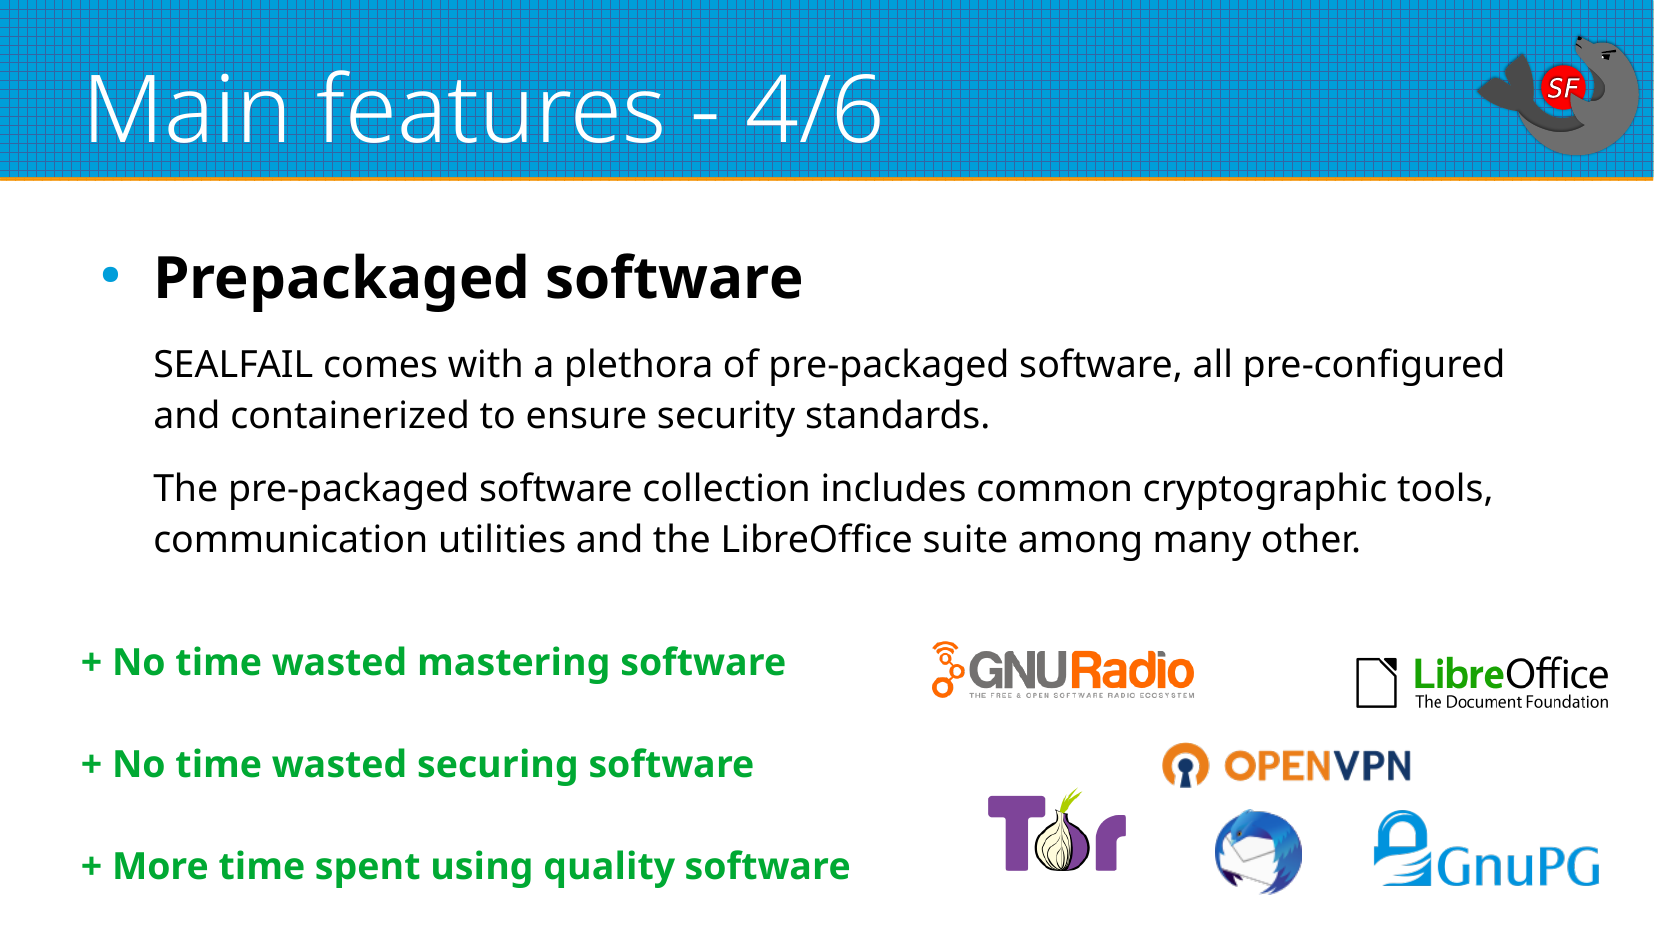

# Main features - 4/6
Prepackaged software
SEALFAIL comes with a plethora of pre-packaged software, all pre-configured and containerized to ensure security standards.
The pre-packaged software collection includes common cryptographic tools, communication utilities and the LibreOffice suite among many other.
+ No time wasted mastering software
+ No time wasted securing software
+ More time spent using quality software